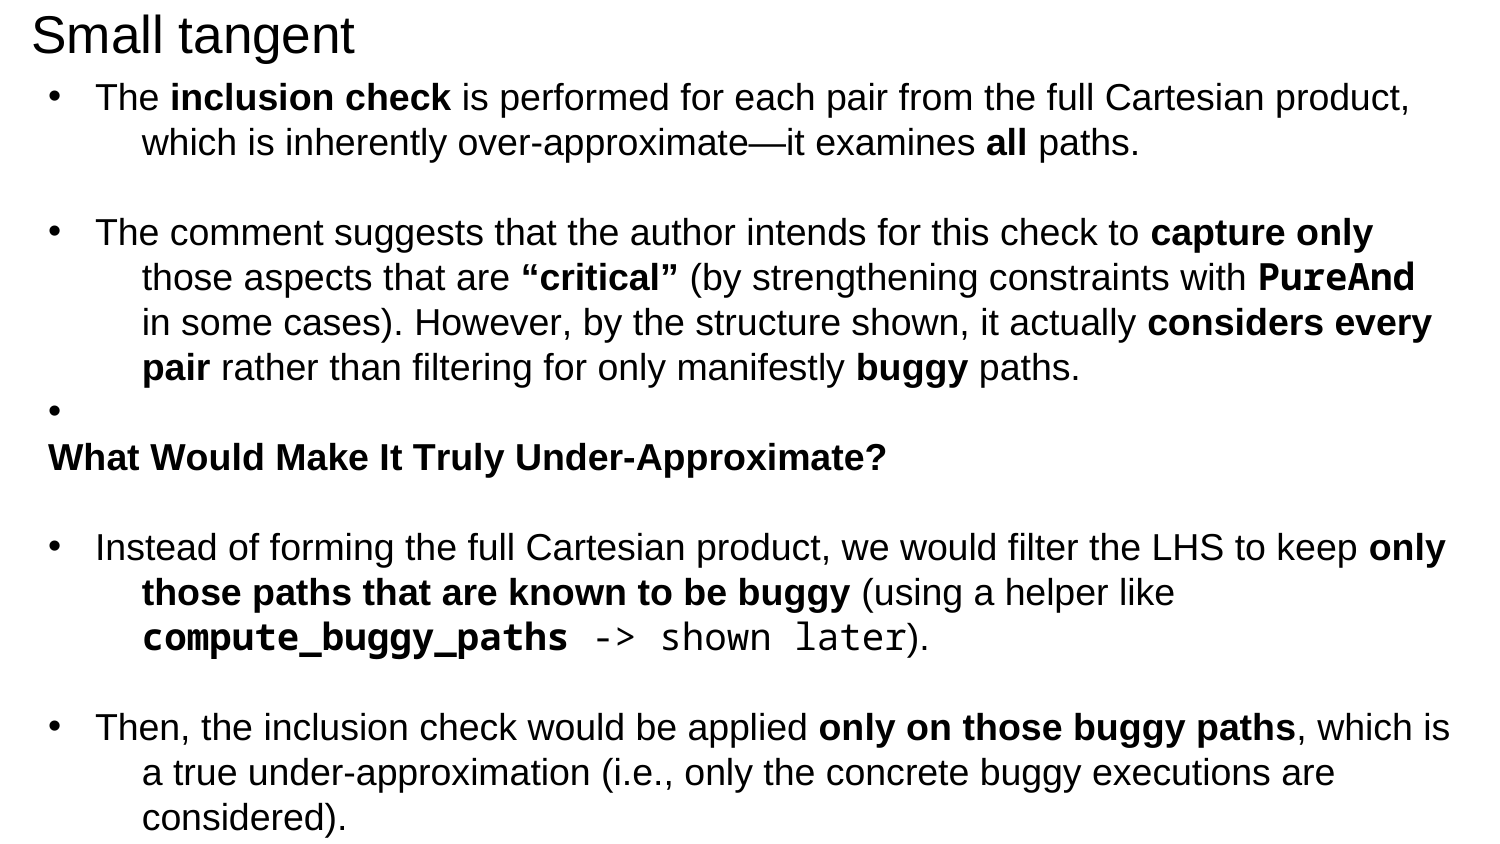

# Small tangent
The inclusion check is performed for each pair from the full Cartesian product, which is inherently over-approximate—it examines all paths.
The comment suggests that the author intends for this check to capture only those aspects that are “critical” (by strengthening constraints with PureAnd in some cases). However, by the structure shown, it actually considers every pair rather than filtering for only manifestly buggy paths.
What Would Make It Truly Under-Approximate?
Instead of forming the full Cartesian product, we would filter the LHS to keep only those paths that are known to be buggy (using a helper like compute_buggy_paths -> shown later).
Then, the inclusion check would be applied only on those buggy paths, which is a true under-approximation (i.e., only the concrete buggy executions are considered).